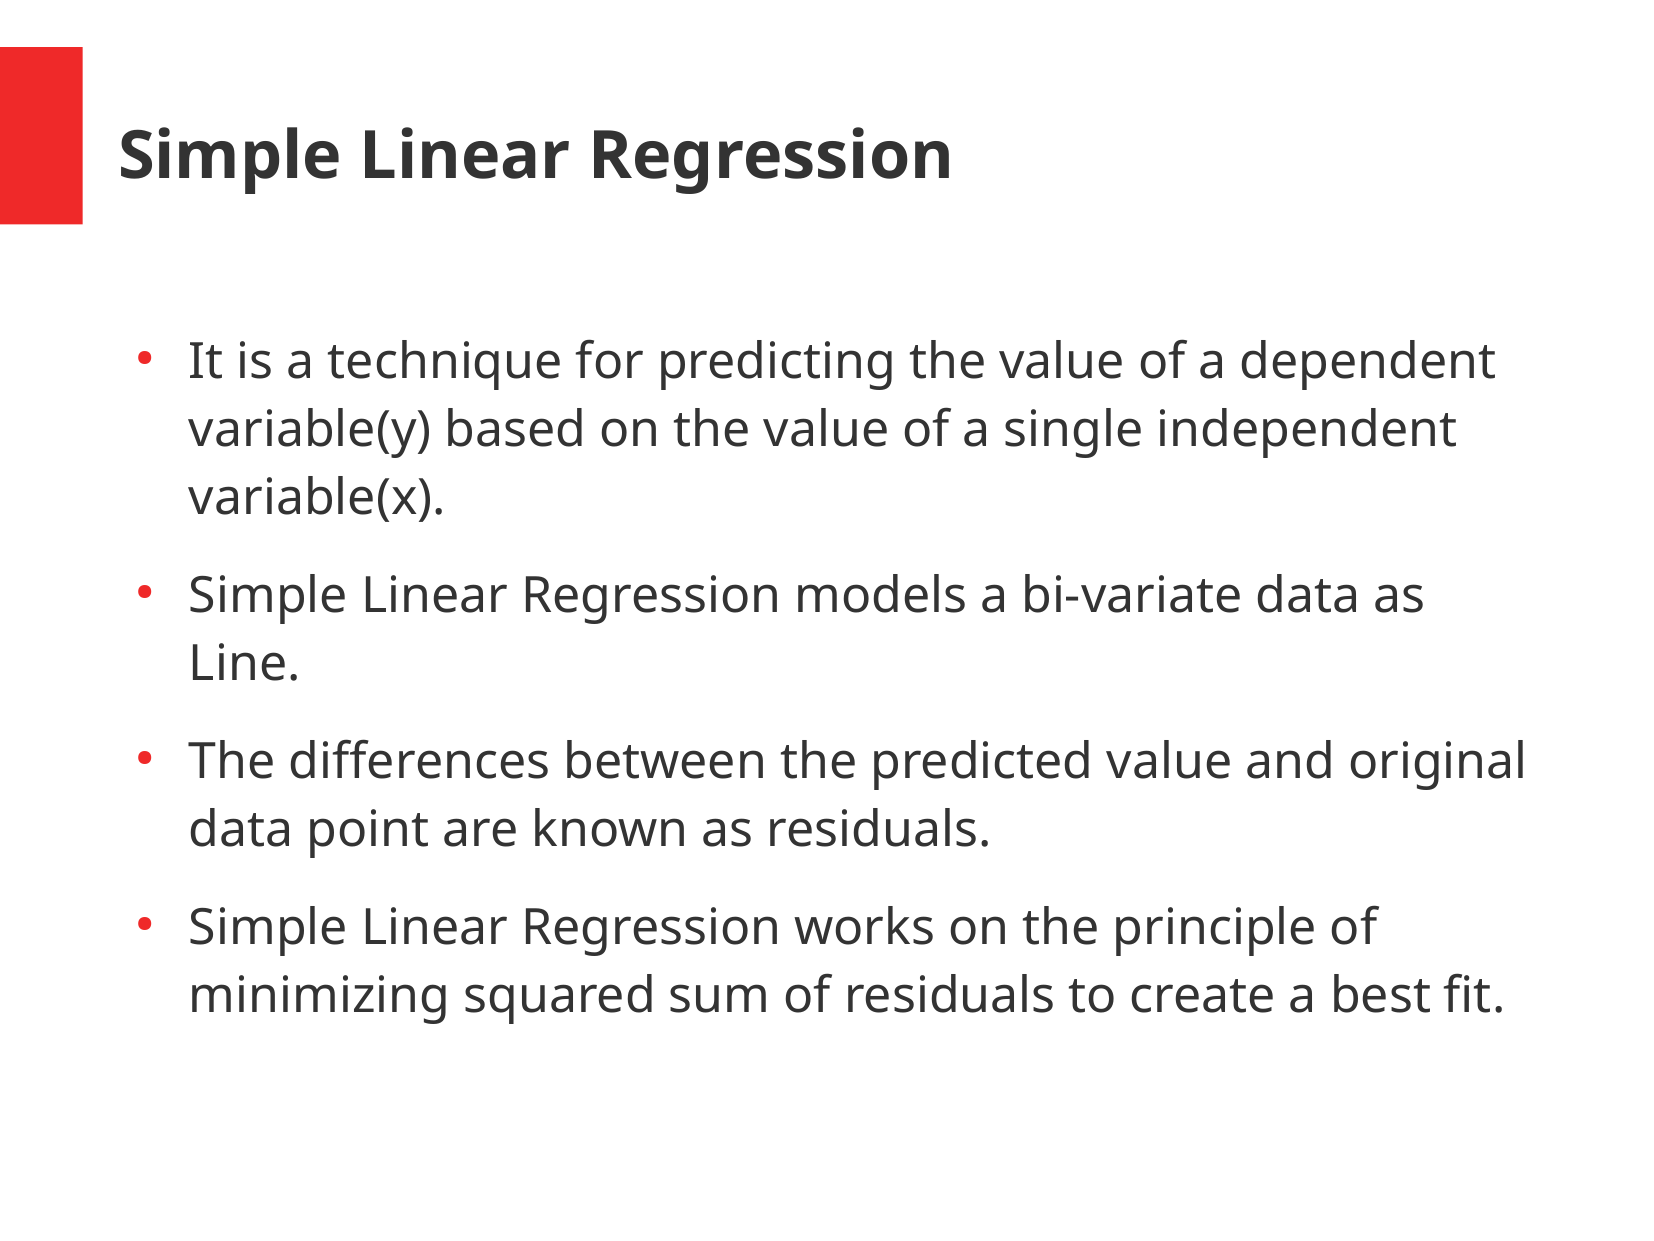

# Simple Linear Regression
It is a technique for predicting the value of a dependent variable(y) based on the value of a single independent variable(x).
Simple Linear Regression models a bi-variate data as Line.
The differences between the predicted value and original data point are known as residuals.
Simple Linear Regression works on the principle of minimizing squared sum of residuals to create a best fit.